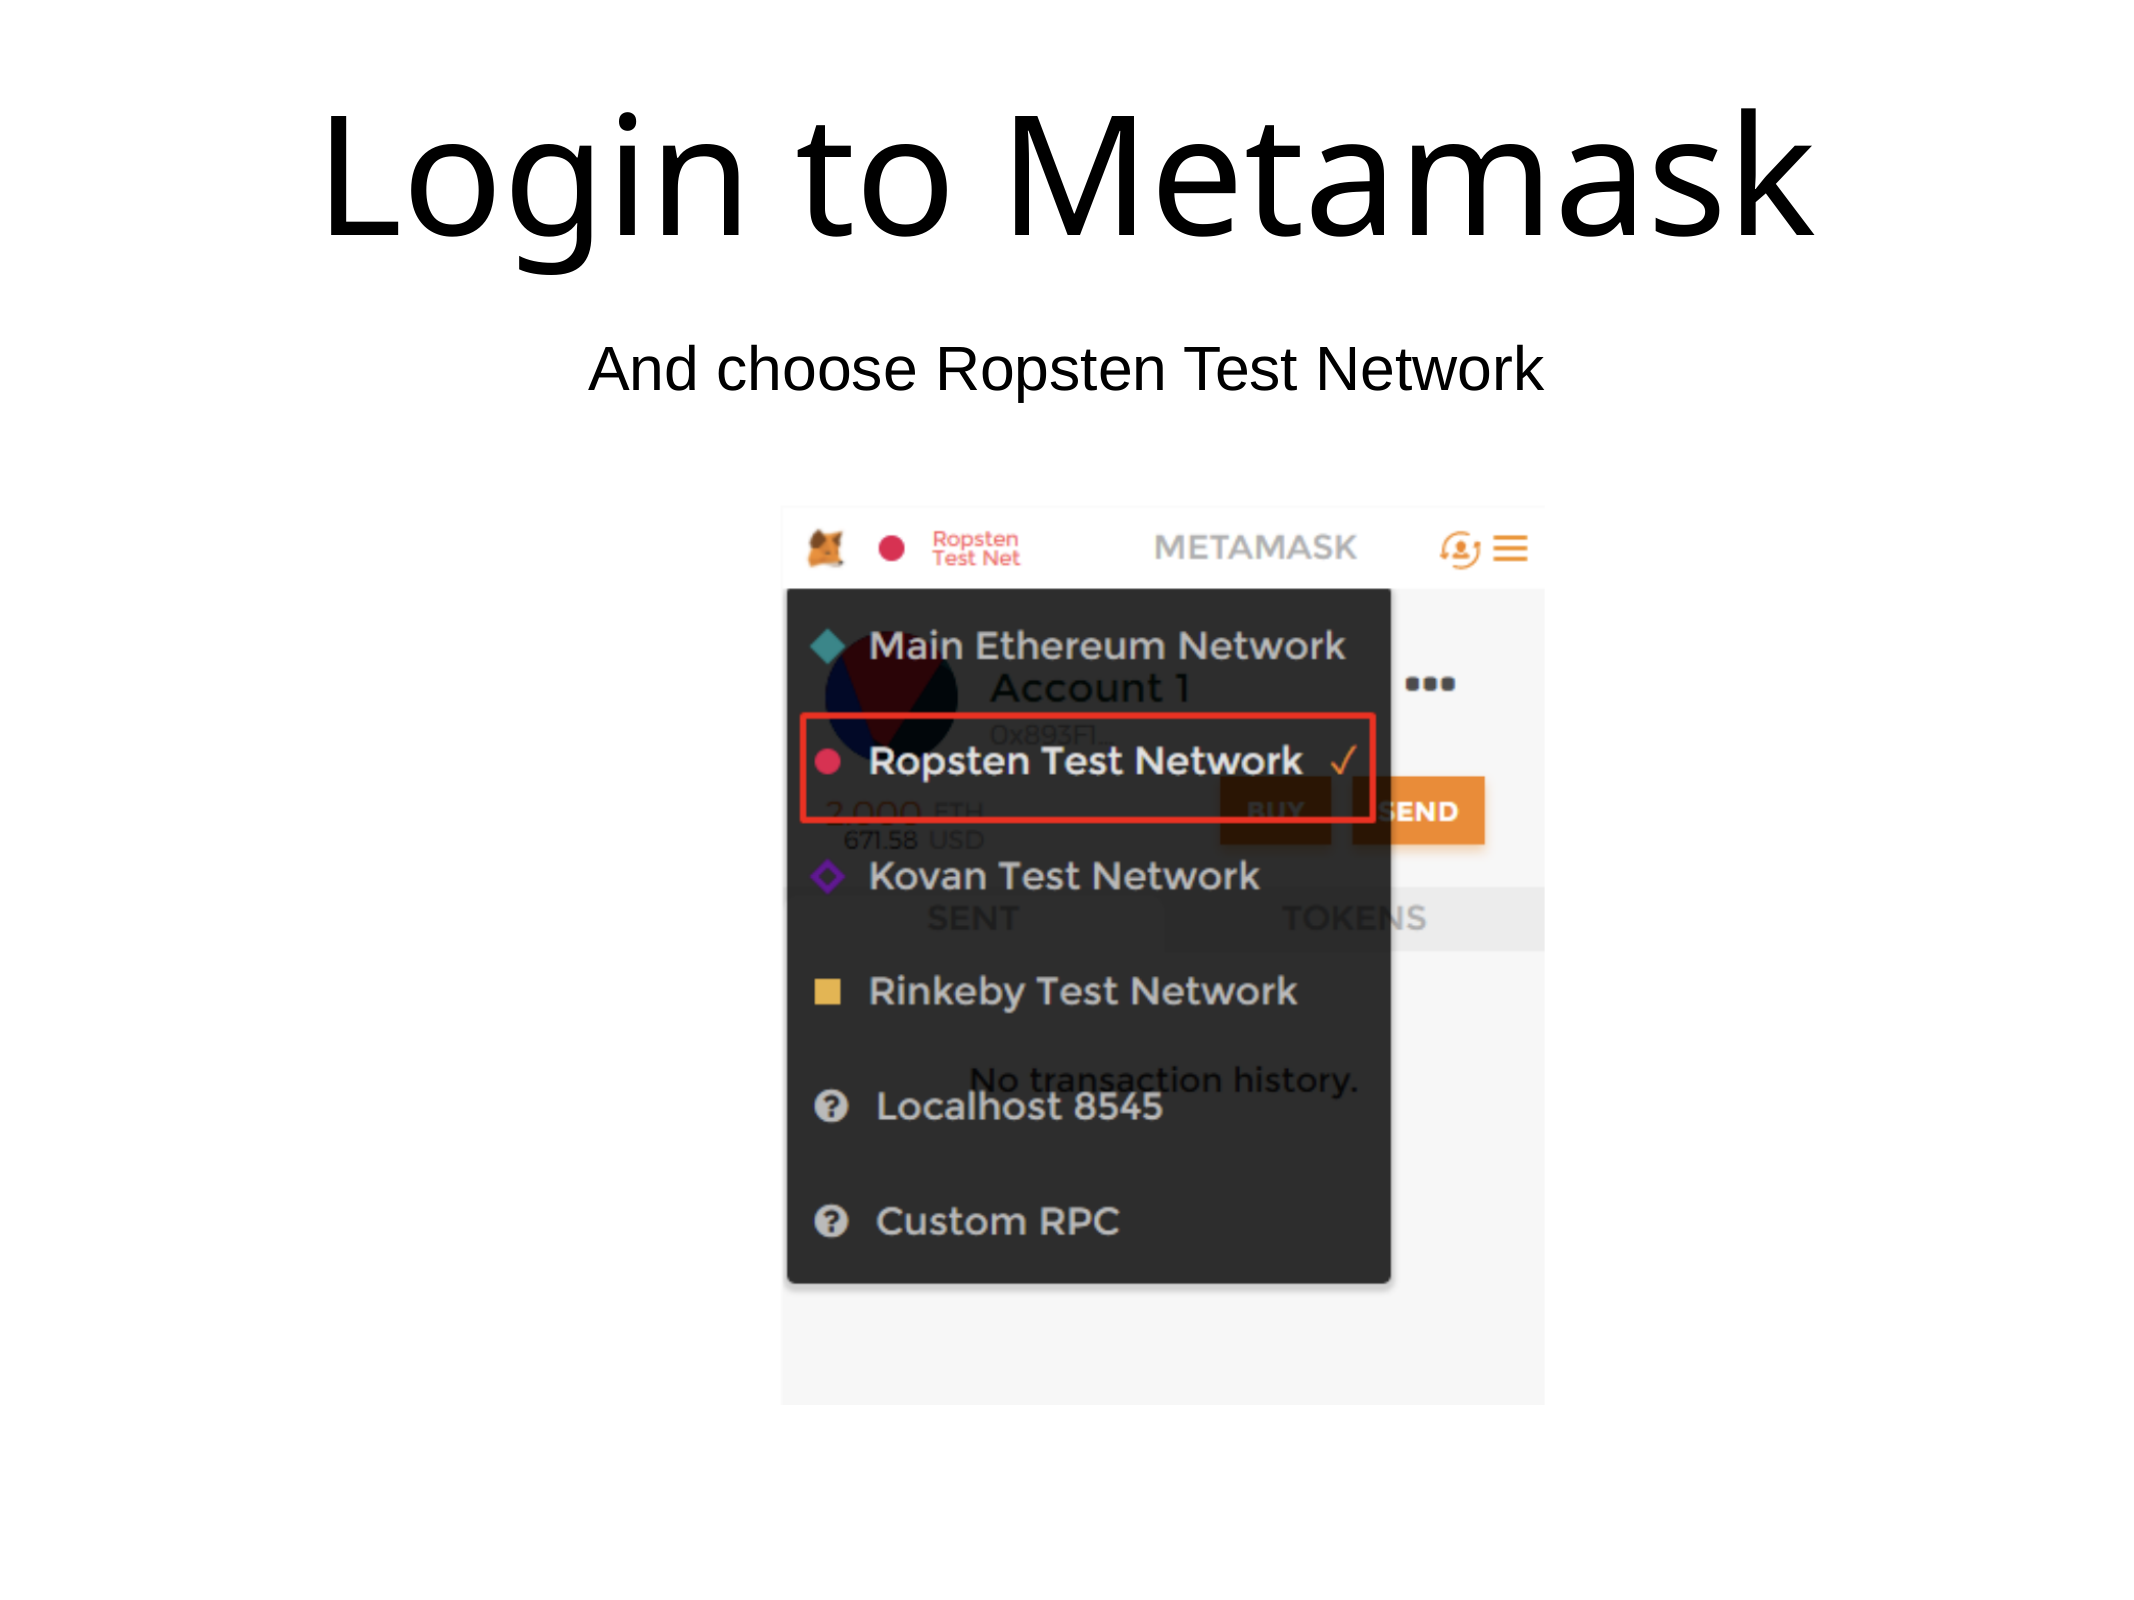

# Login to Metamask
And choose Ropsten Test Network